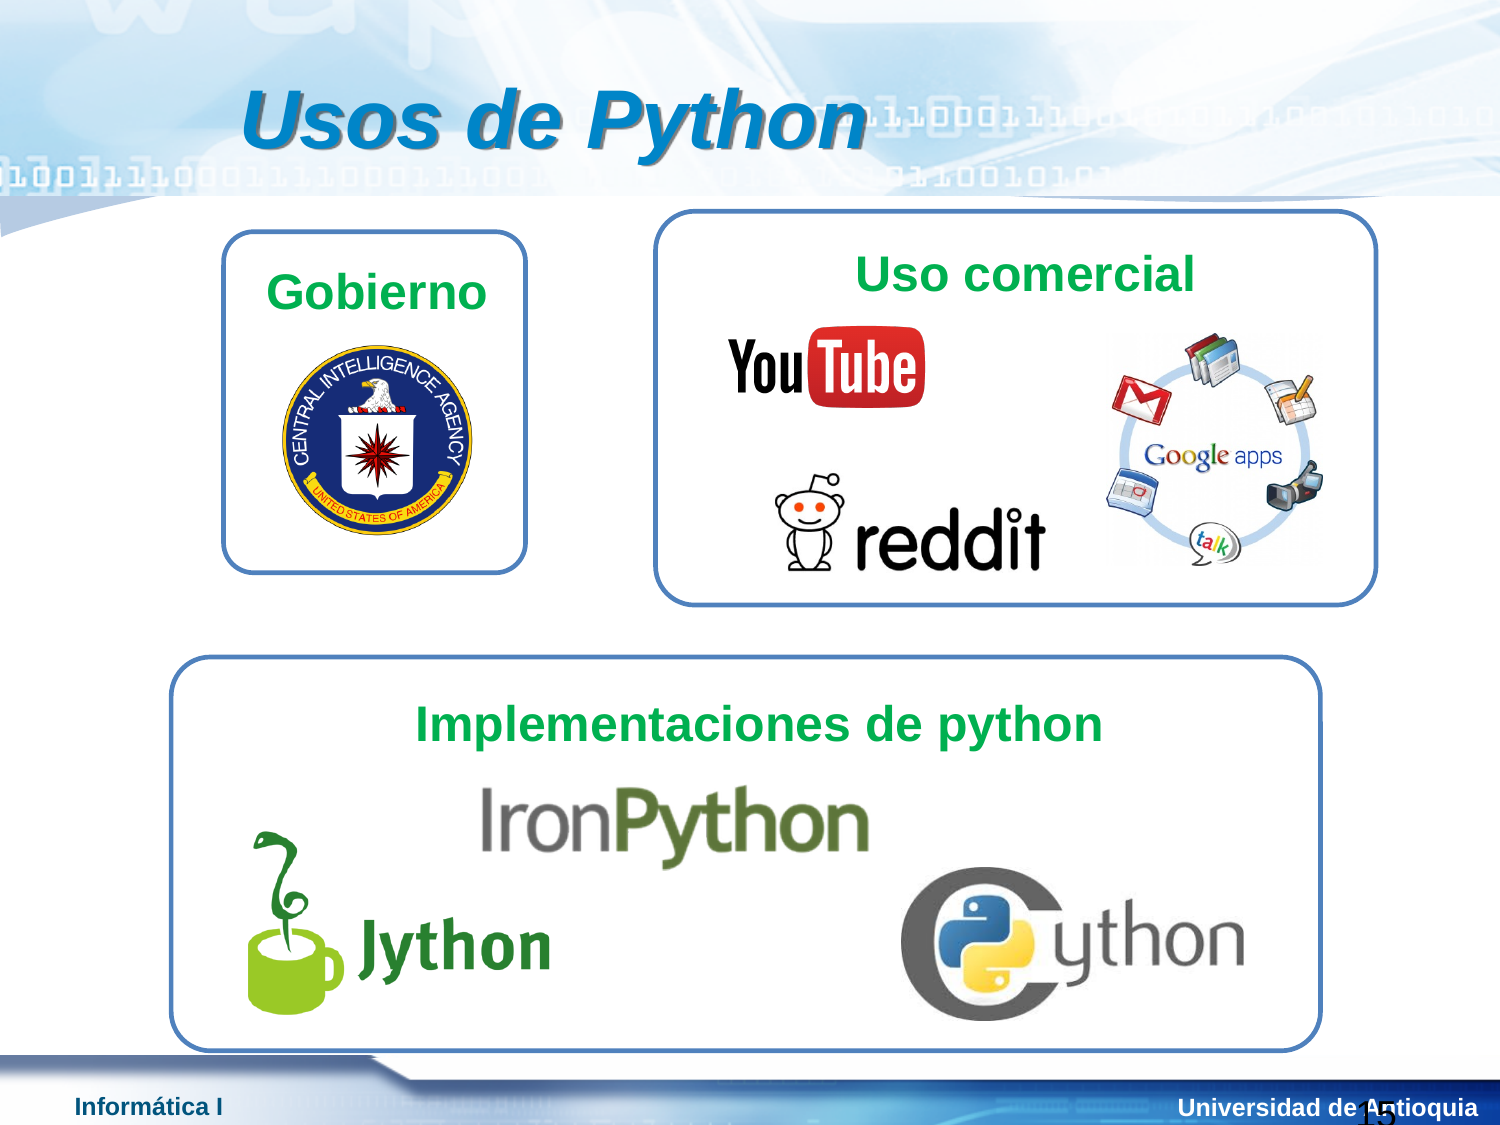

# Usos de Python
Uso comercial
Gobierno
Implementaciones de python